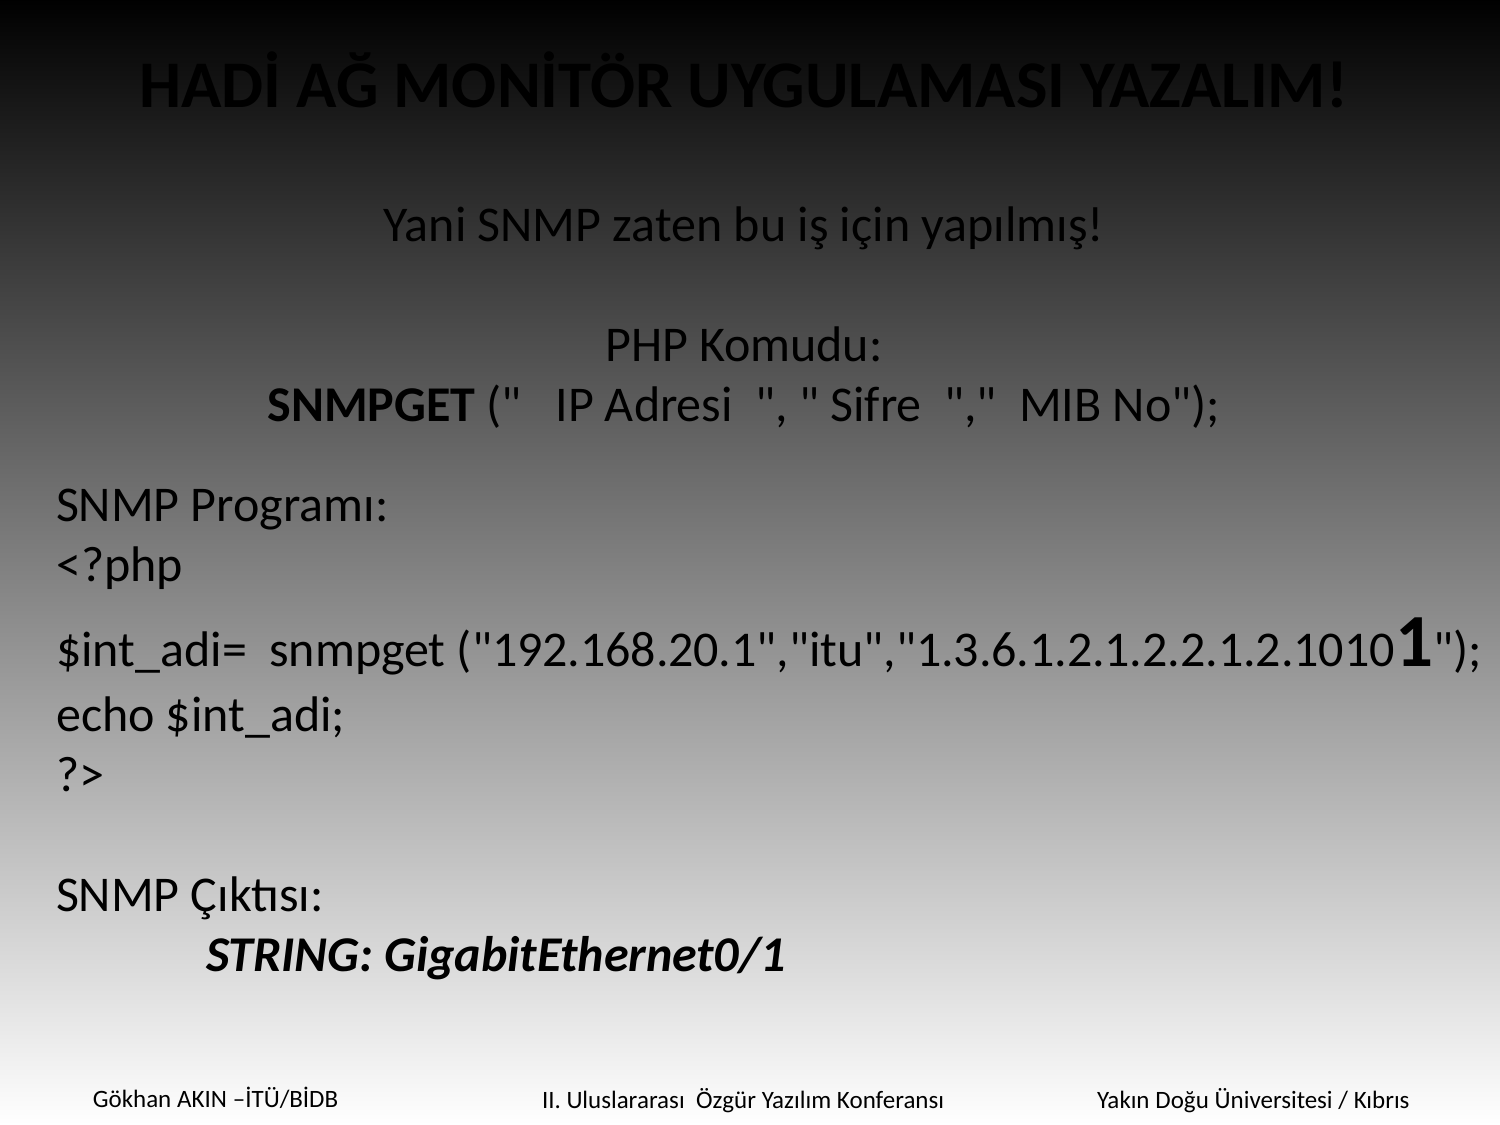

HADİ AĞ MONİTÖR UYGULAMASI YAZALIM!
Yani SNMP zaten bu iş için yapılmış!
PHP Komudu:
SNMPGET (" IP Adresi ", " Sifre "," MIB No");
SNMP Programı:
<?php
$int_adi= snmpget ("192.168.20.1","itu","1.3.6.1.2.1.2.2.1.2.10101");
echo $int_adi;
?>
SNMP Çıktısı:
		STRING: GigabitEthernet0/1